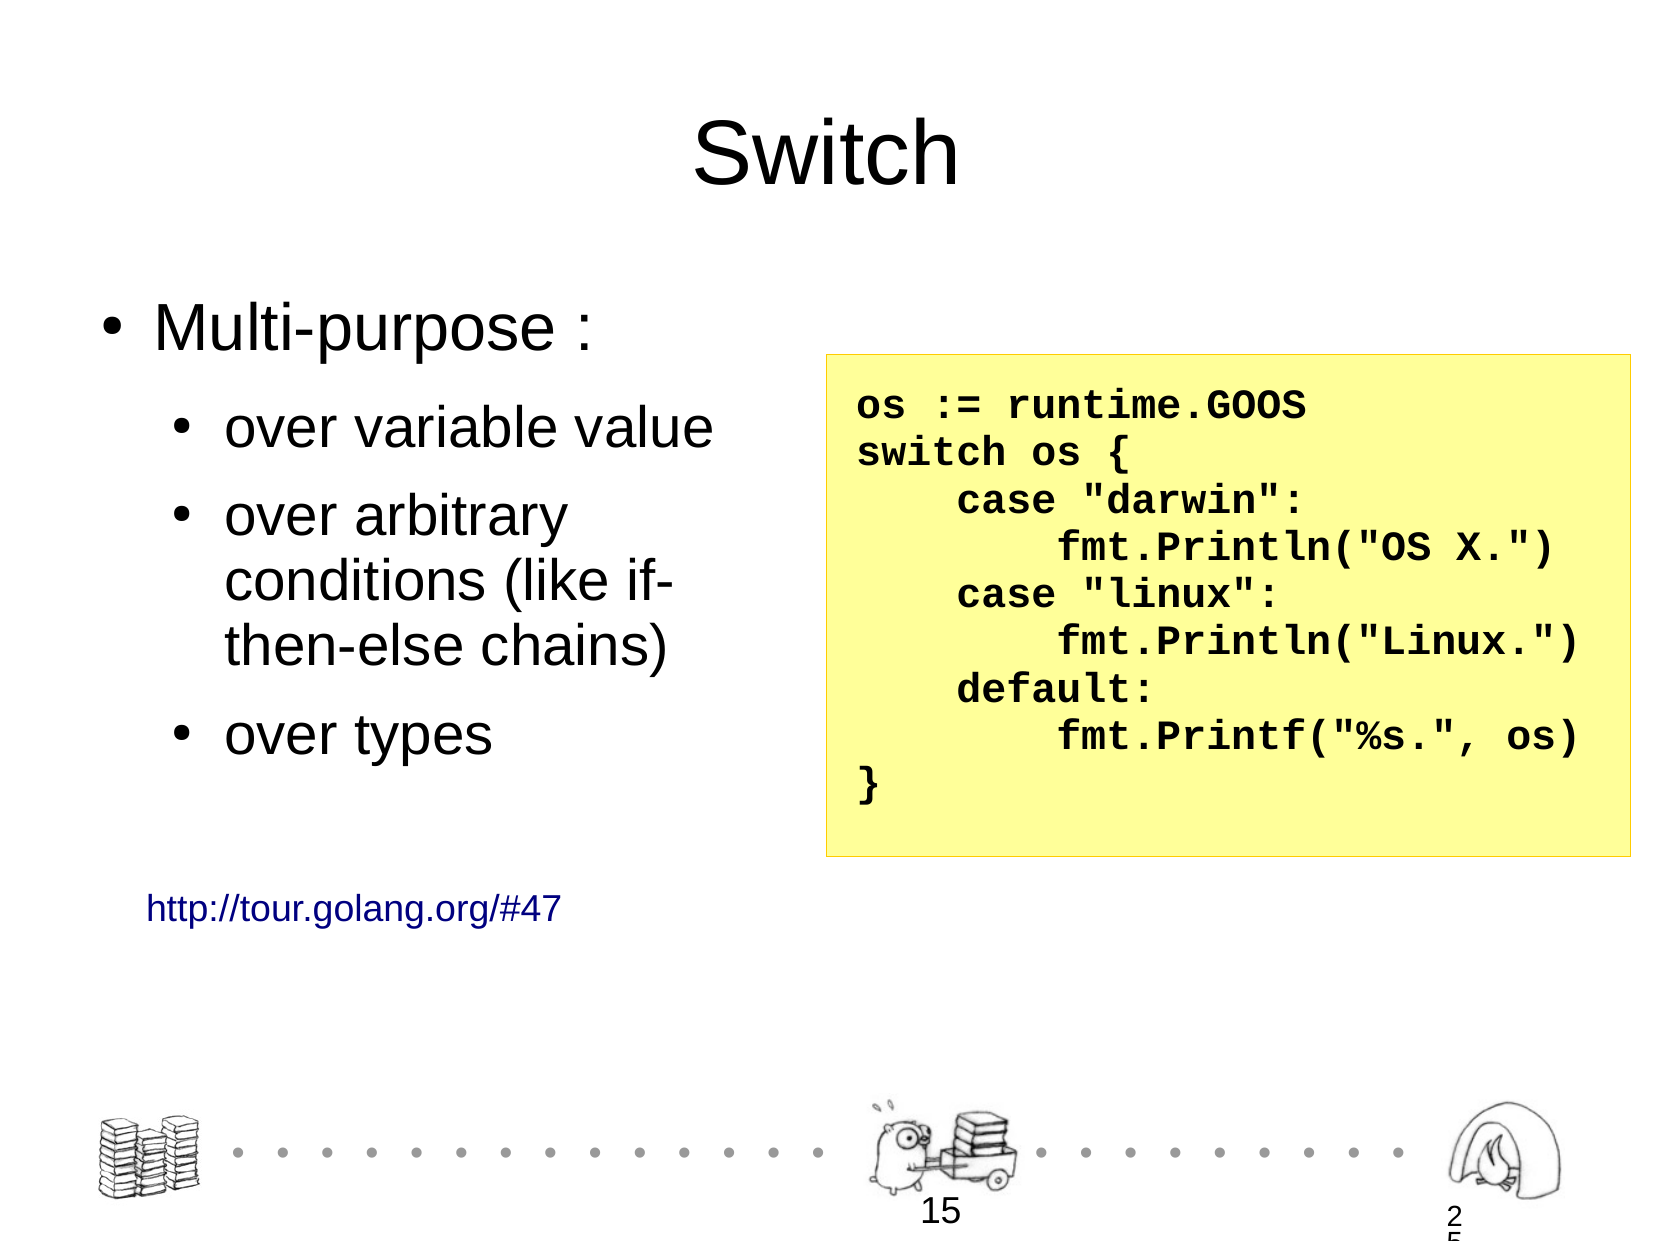

# Switch
Multi-purpose :
over variable value
over arbitrary conditions (like if-then-else chains)
over types
os := runtime.GOOS
switch os {
 case "darwin":
 fmt.Println("OS X.")
 case "linux":
 fmt.Println("Linux.")
 default:
 fmt.Printf("%s.", os)
}
http://tour.golang.org/#47